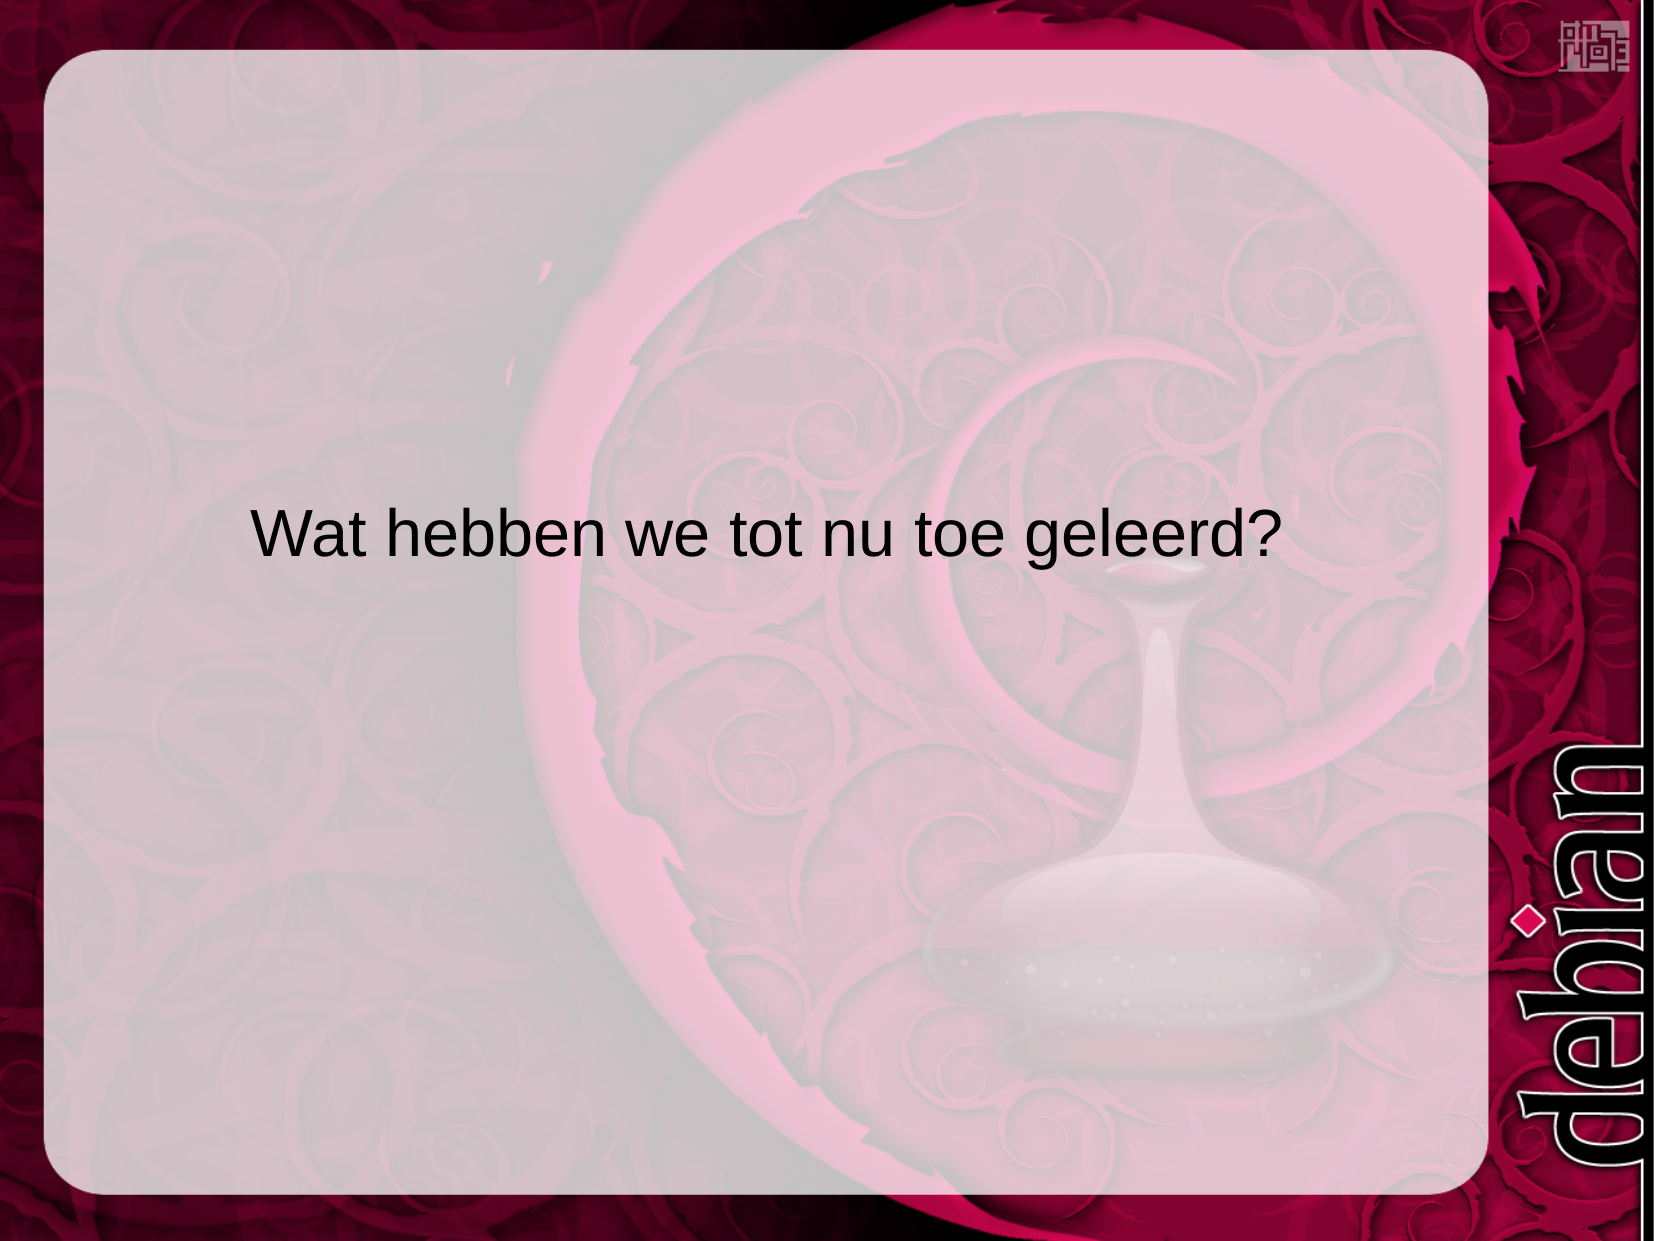

# Wat hebben we tot nu toe geleerd?